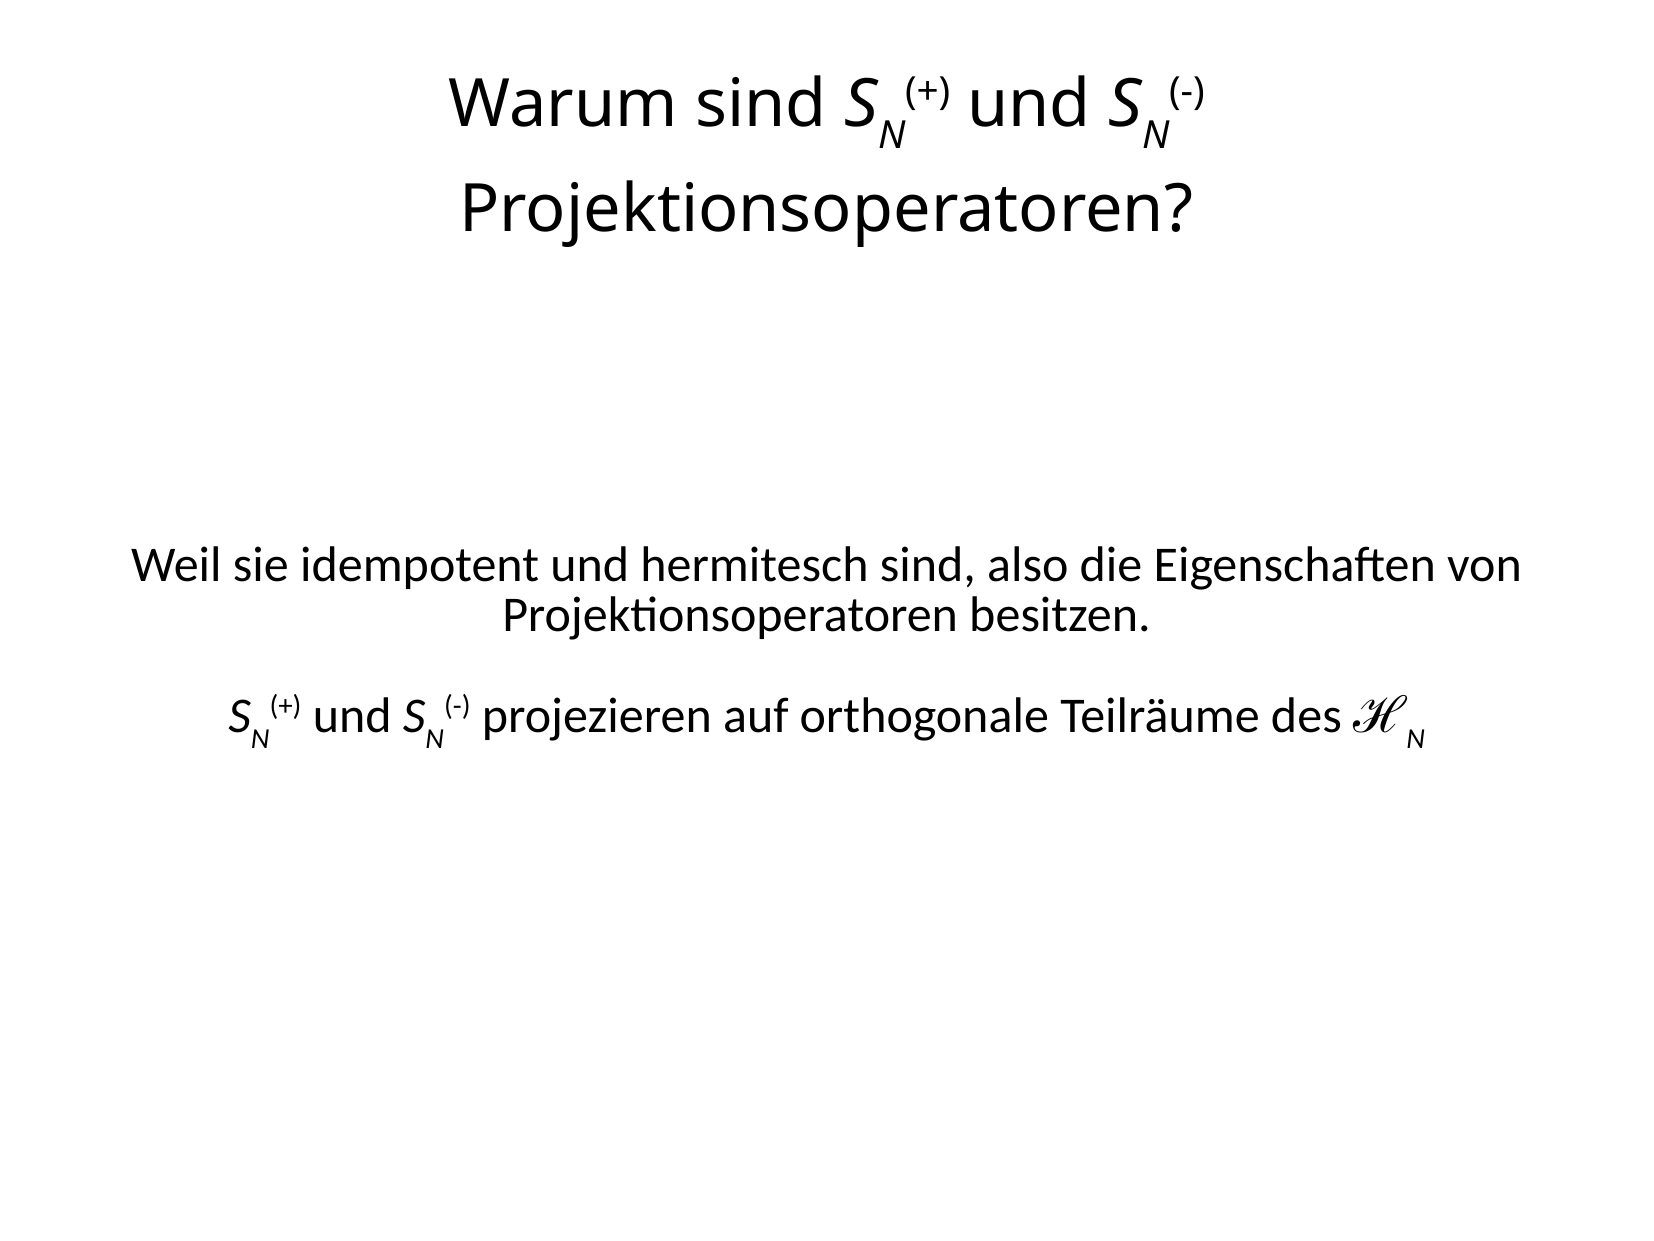

# Warum sind SN(+) und SN(-) Projektionsoperatoren?
Weil sie idempotent und hermitesch sind, also die Eigenschaften von Projektionsoperatoren besitzen.
SN(+) und SN(-) projezieren auf orthogonale Teilräume des ℋN